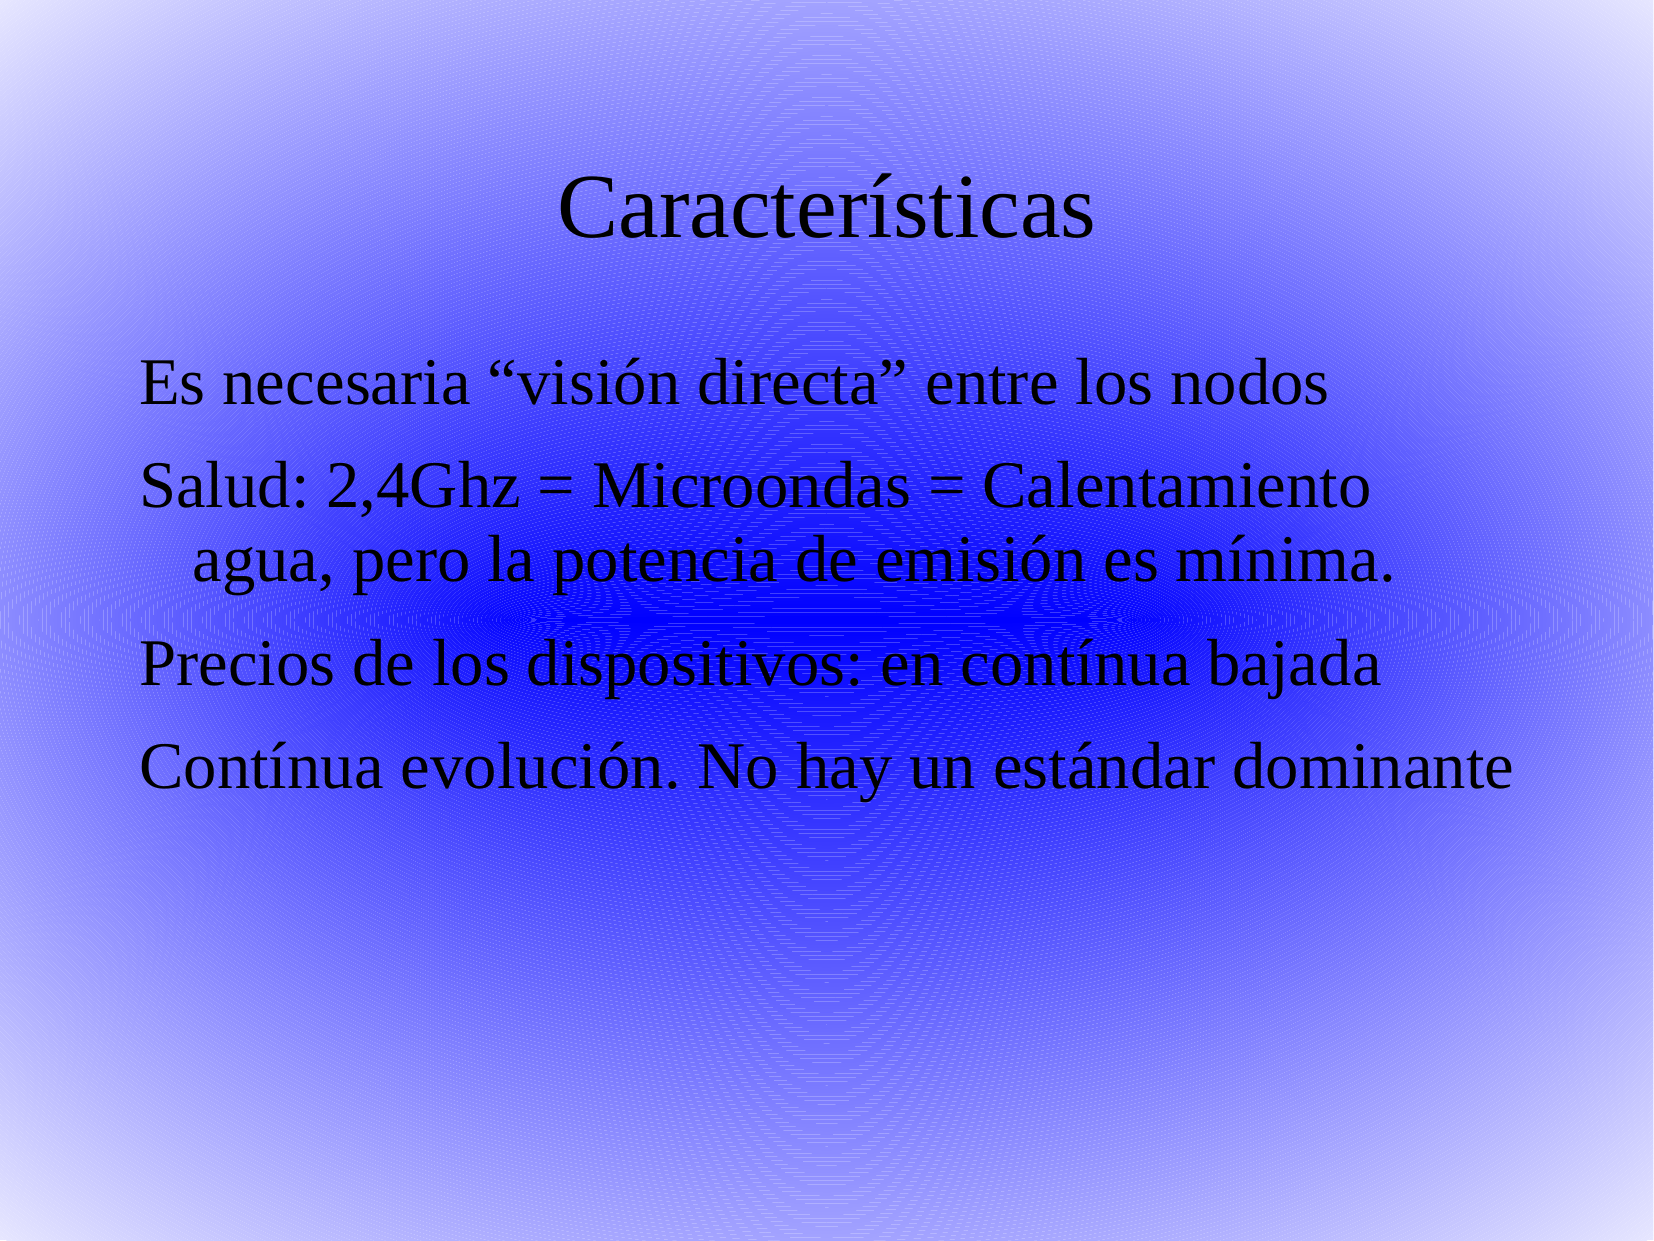

# Características
Es necesaria “visión directa” entre los nodos
Salud: 2,4Ghz = Microondas = Calentamiento agua, pero la potencia de emisión es mínima.
Precios de los dispositivos: en contínua bajada
Contínua evolución. No hay un estándar dominante